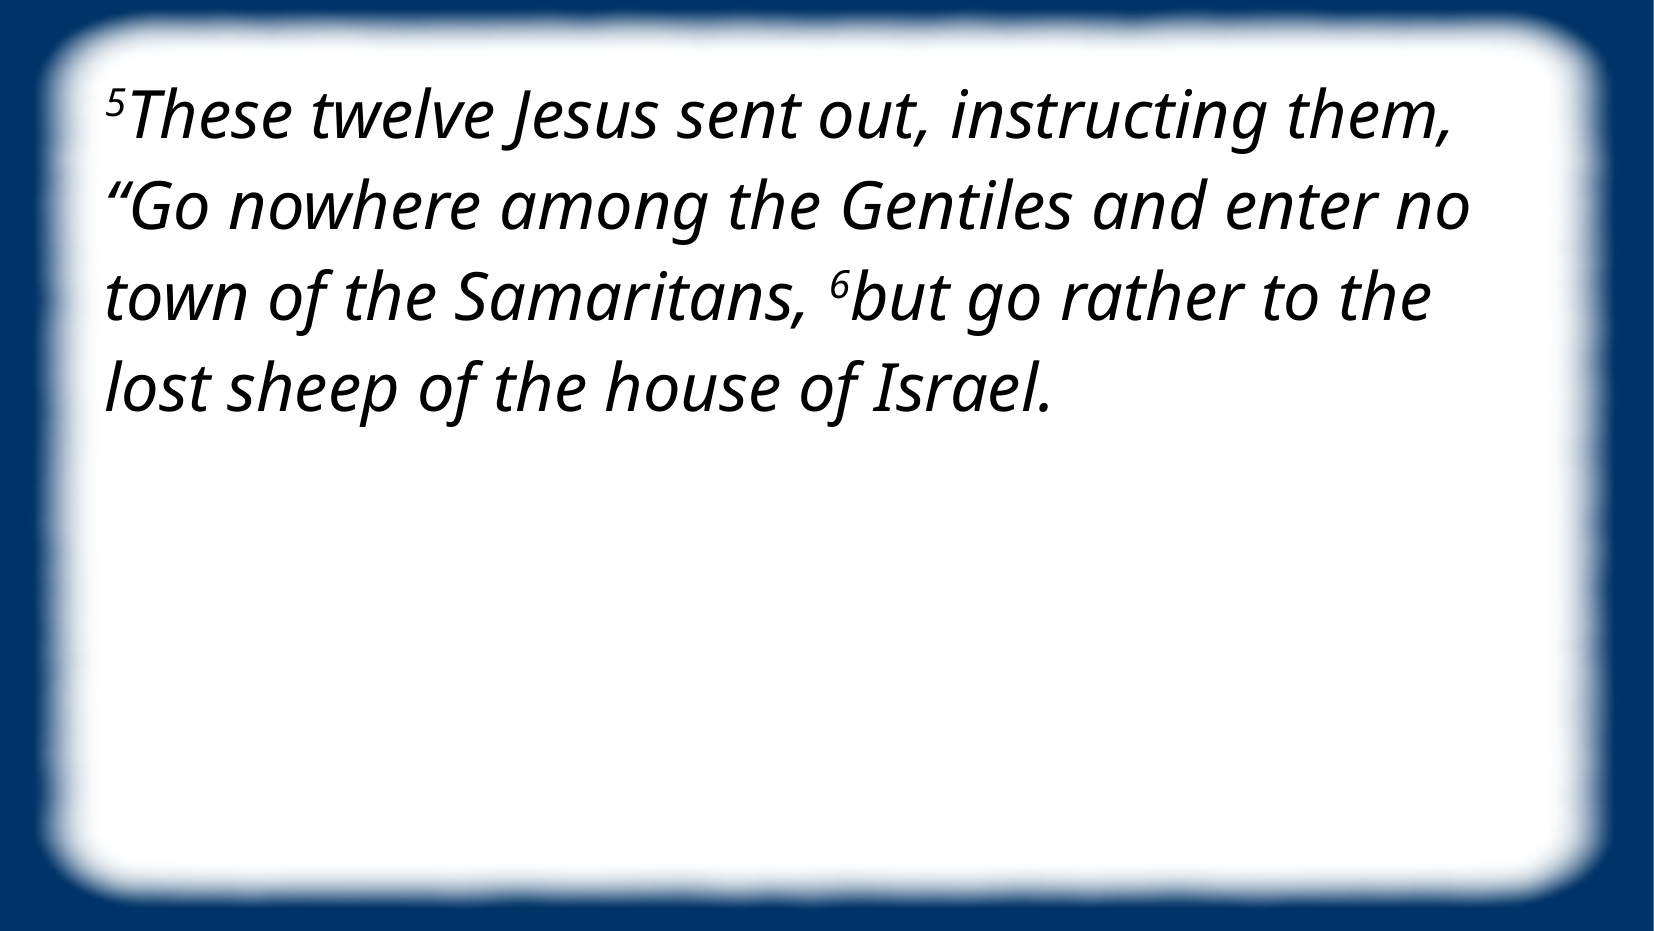

5These twelve Jesus sent out, instructing them, “Go nowhere among the Gentiles and enter no town of the Samaritans, 6but go rather to the lost sheep of the house of Israel.